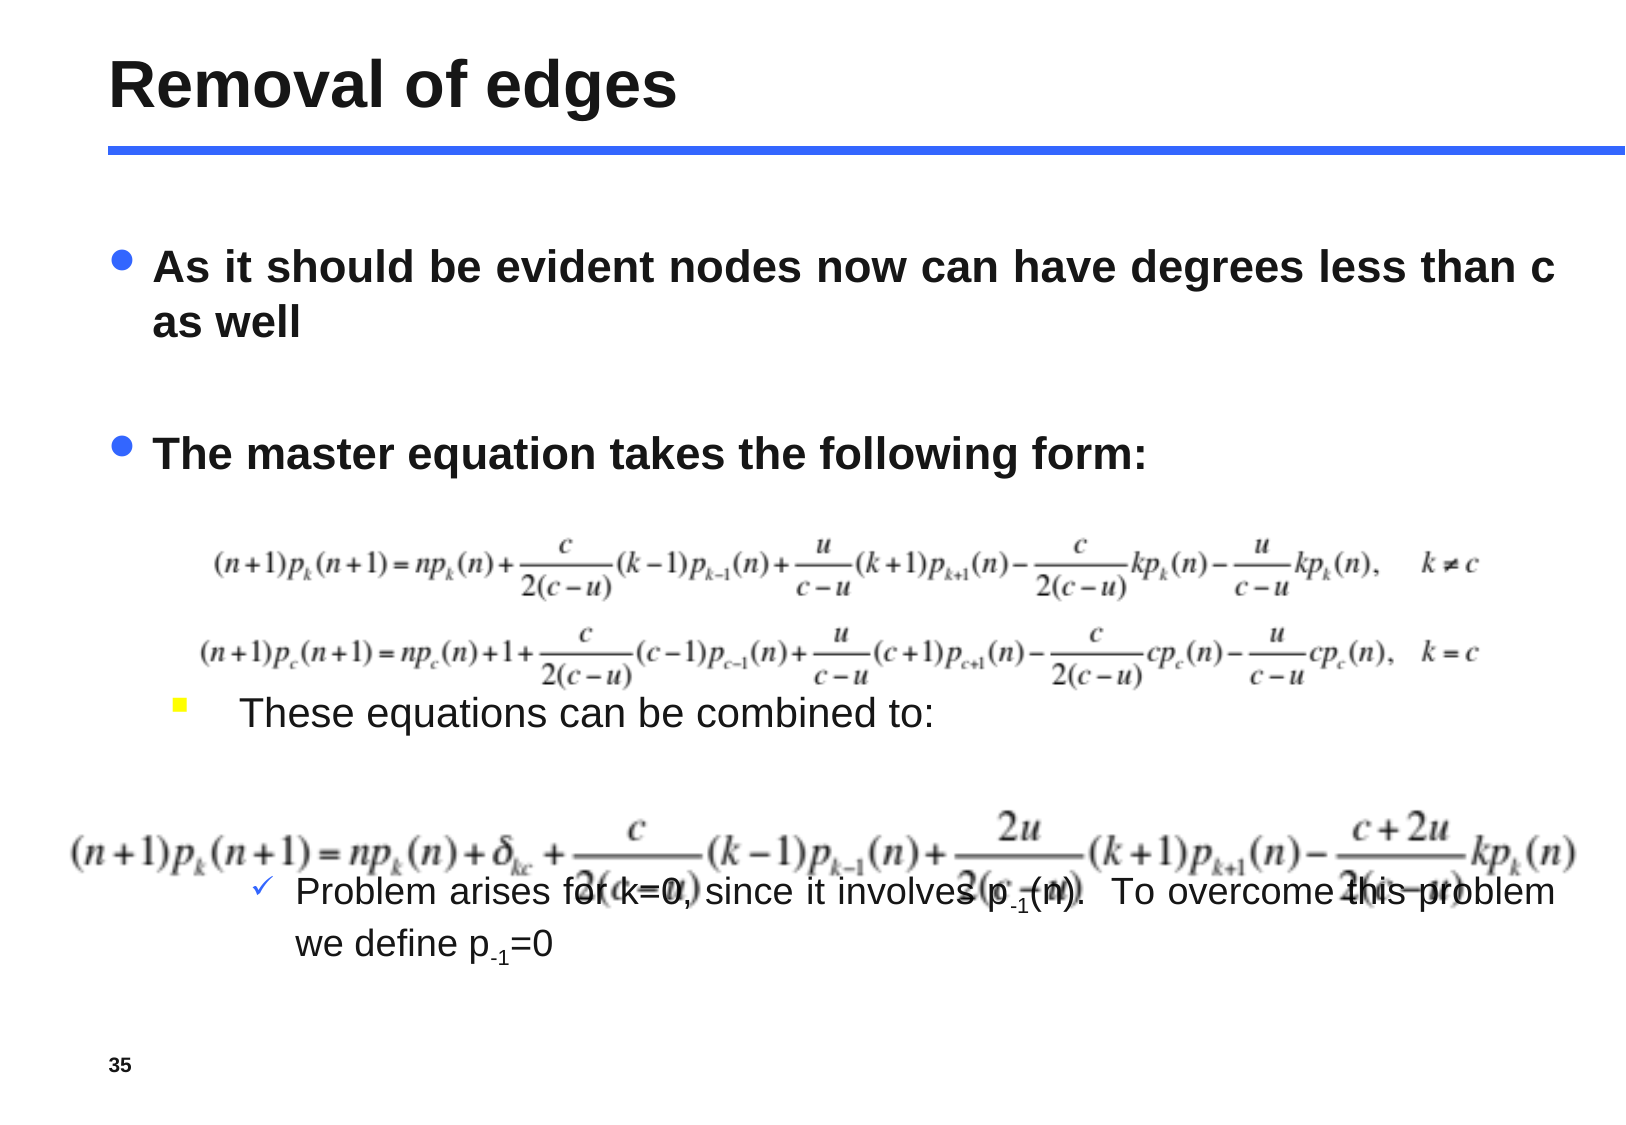

# Removal of edges
As it should be evident nodes now can have degrees less than c as well
The master equation takes the following form:
These equations can be combined to:
Problem arises for k=0, since it involves p-1(n). To overcome this problem we define p-1=0